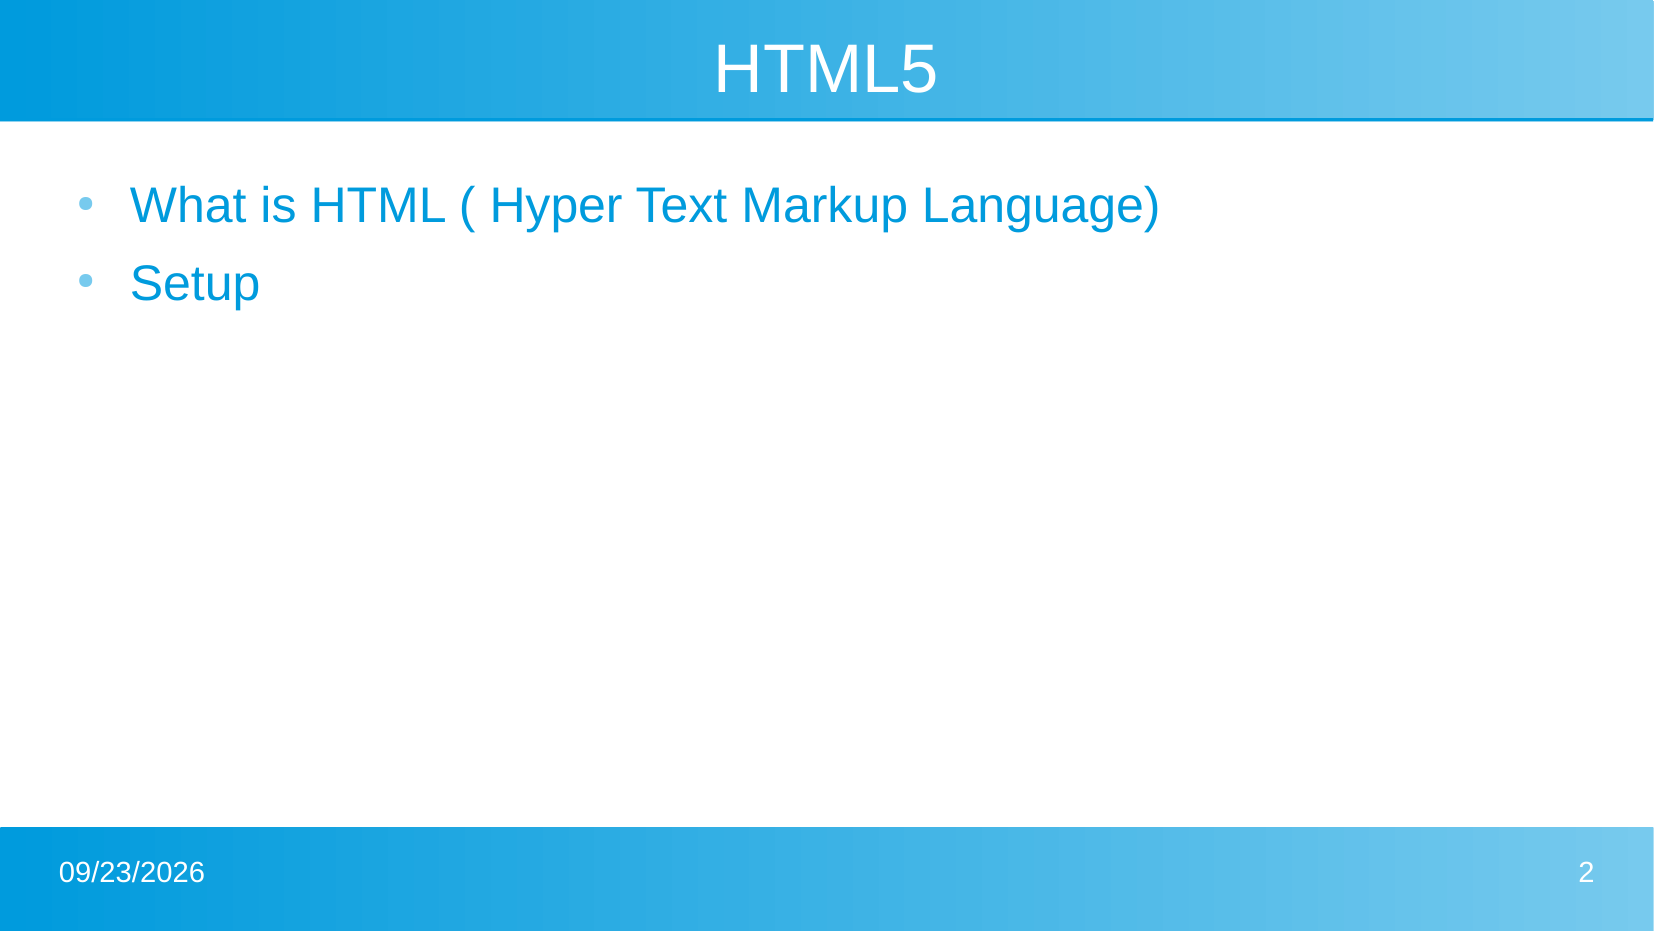

# HTML5
What is HTML ( Hyper Text Markup Language)
Setup
2